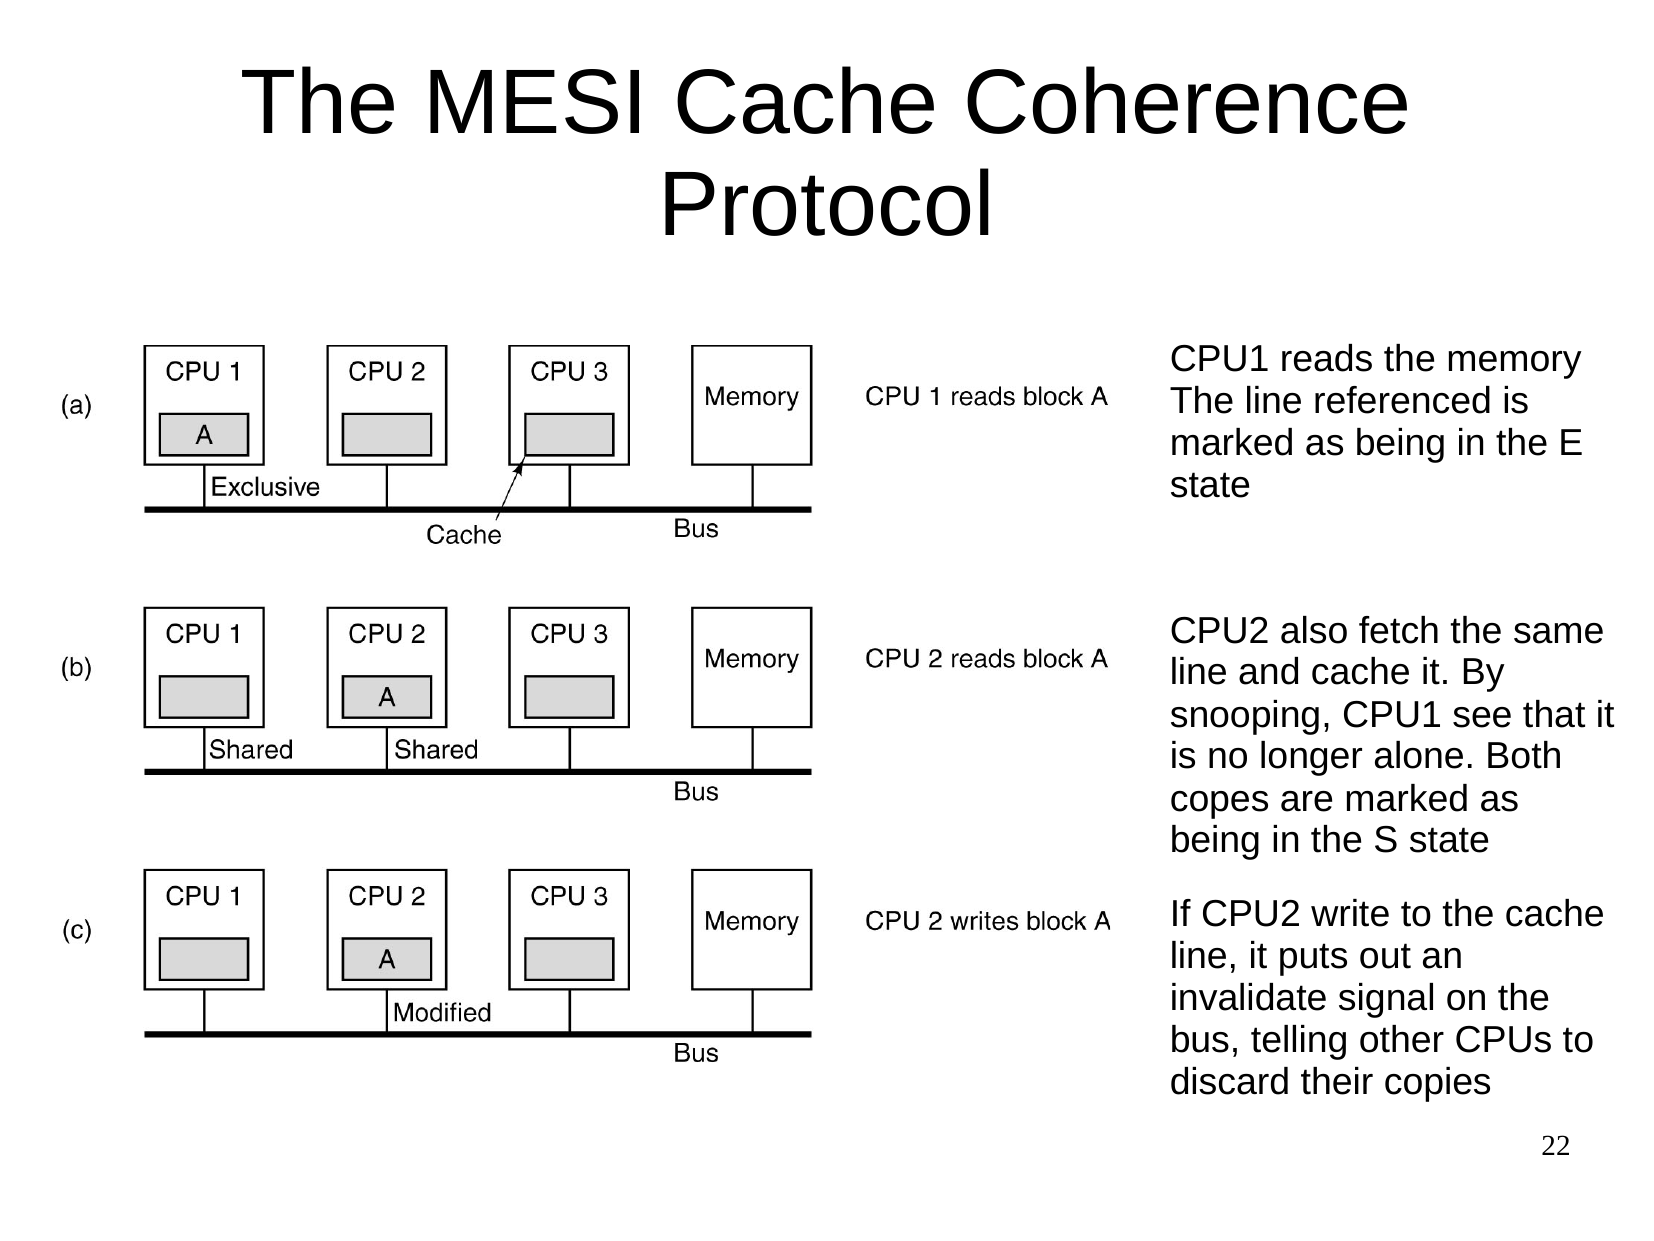

# The MESI Cache Coherence Protocol
CPU1 reads the memory
The line referenced is marked as being in the E state
CPU2 also fetch the same line and cache it. By snooping, CPU1 see that it is no longer alone. Both copes are marked as being in the S state
If CPU2 write to the cache line, it puts out an invalidate signal on the bus, telling other CPUs to discard their copies
22